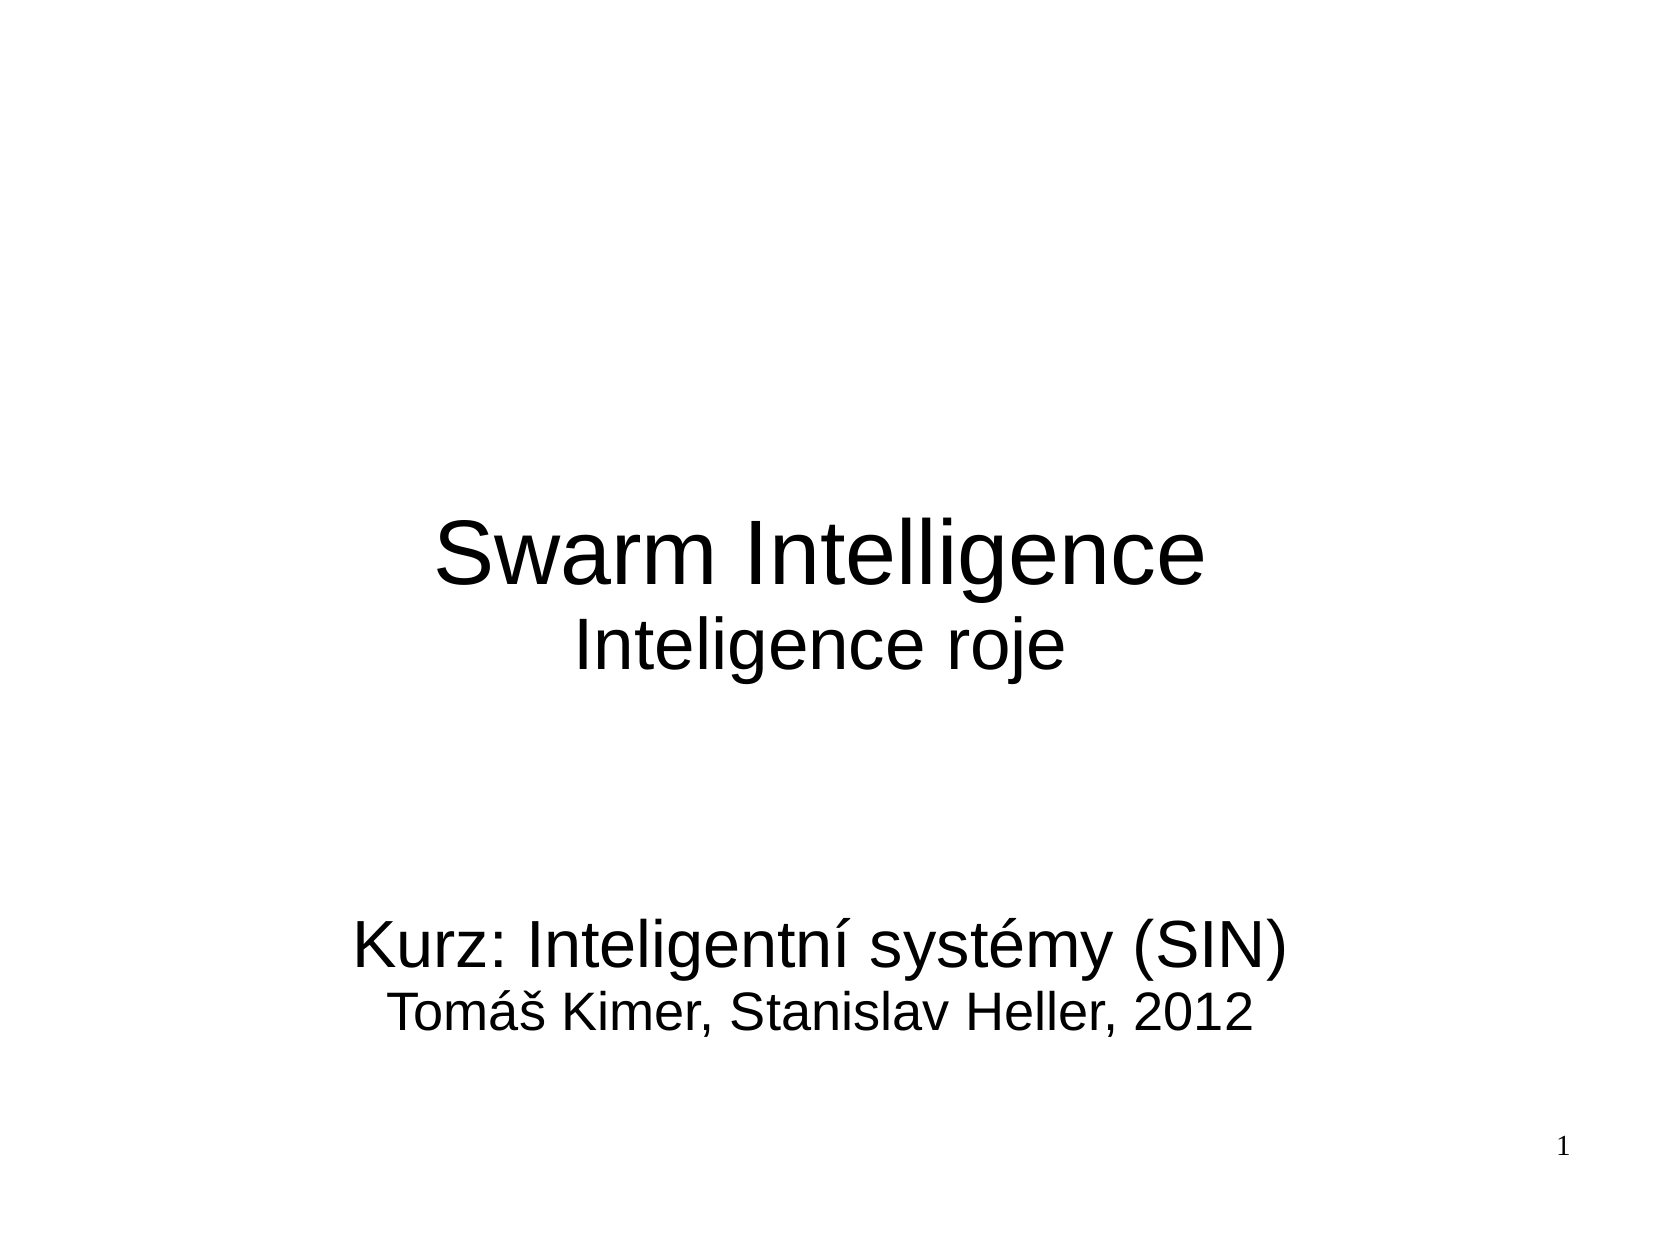

# Swarm Intelligence Inteligence roje
Kurz: Inteligentní systémy (SIN)
Tomáš Kimer, Stanislav Heller, 2012
1